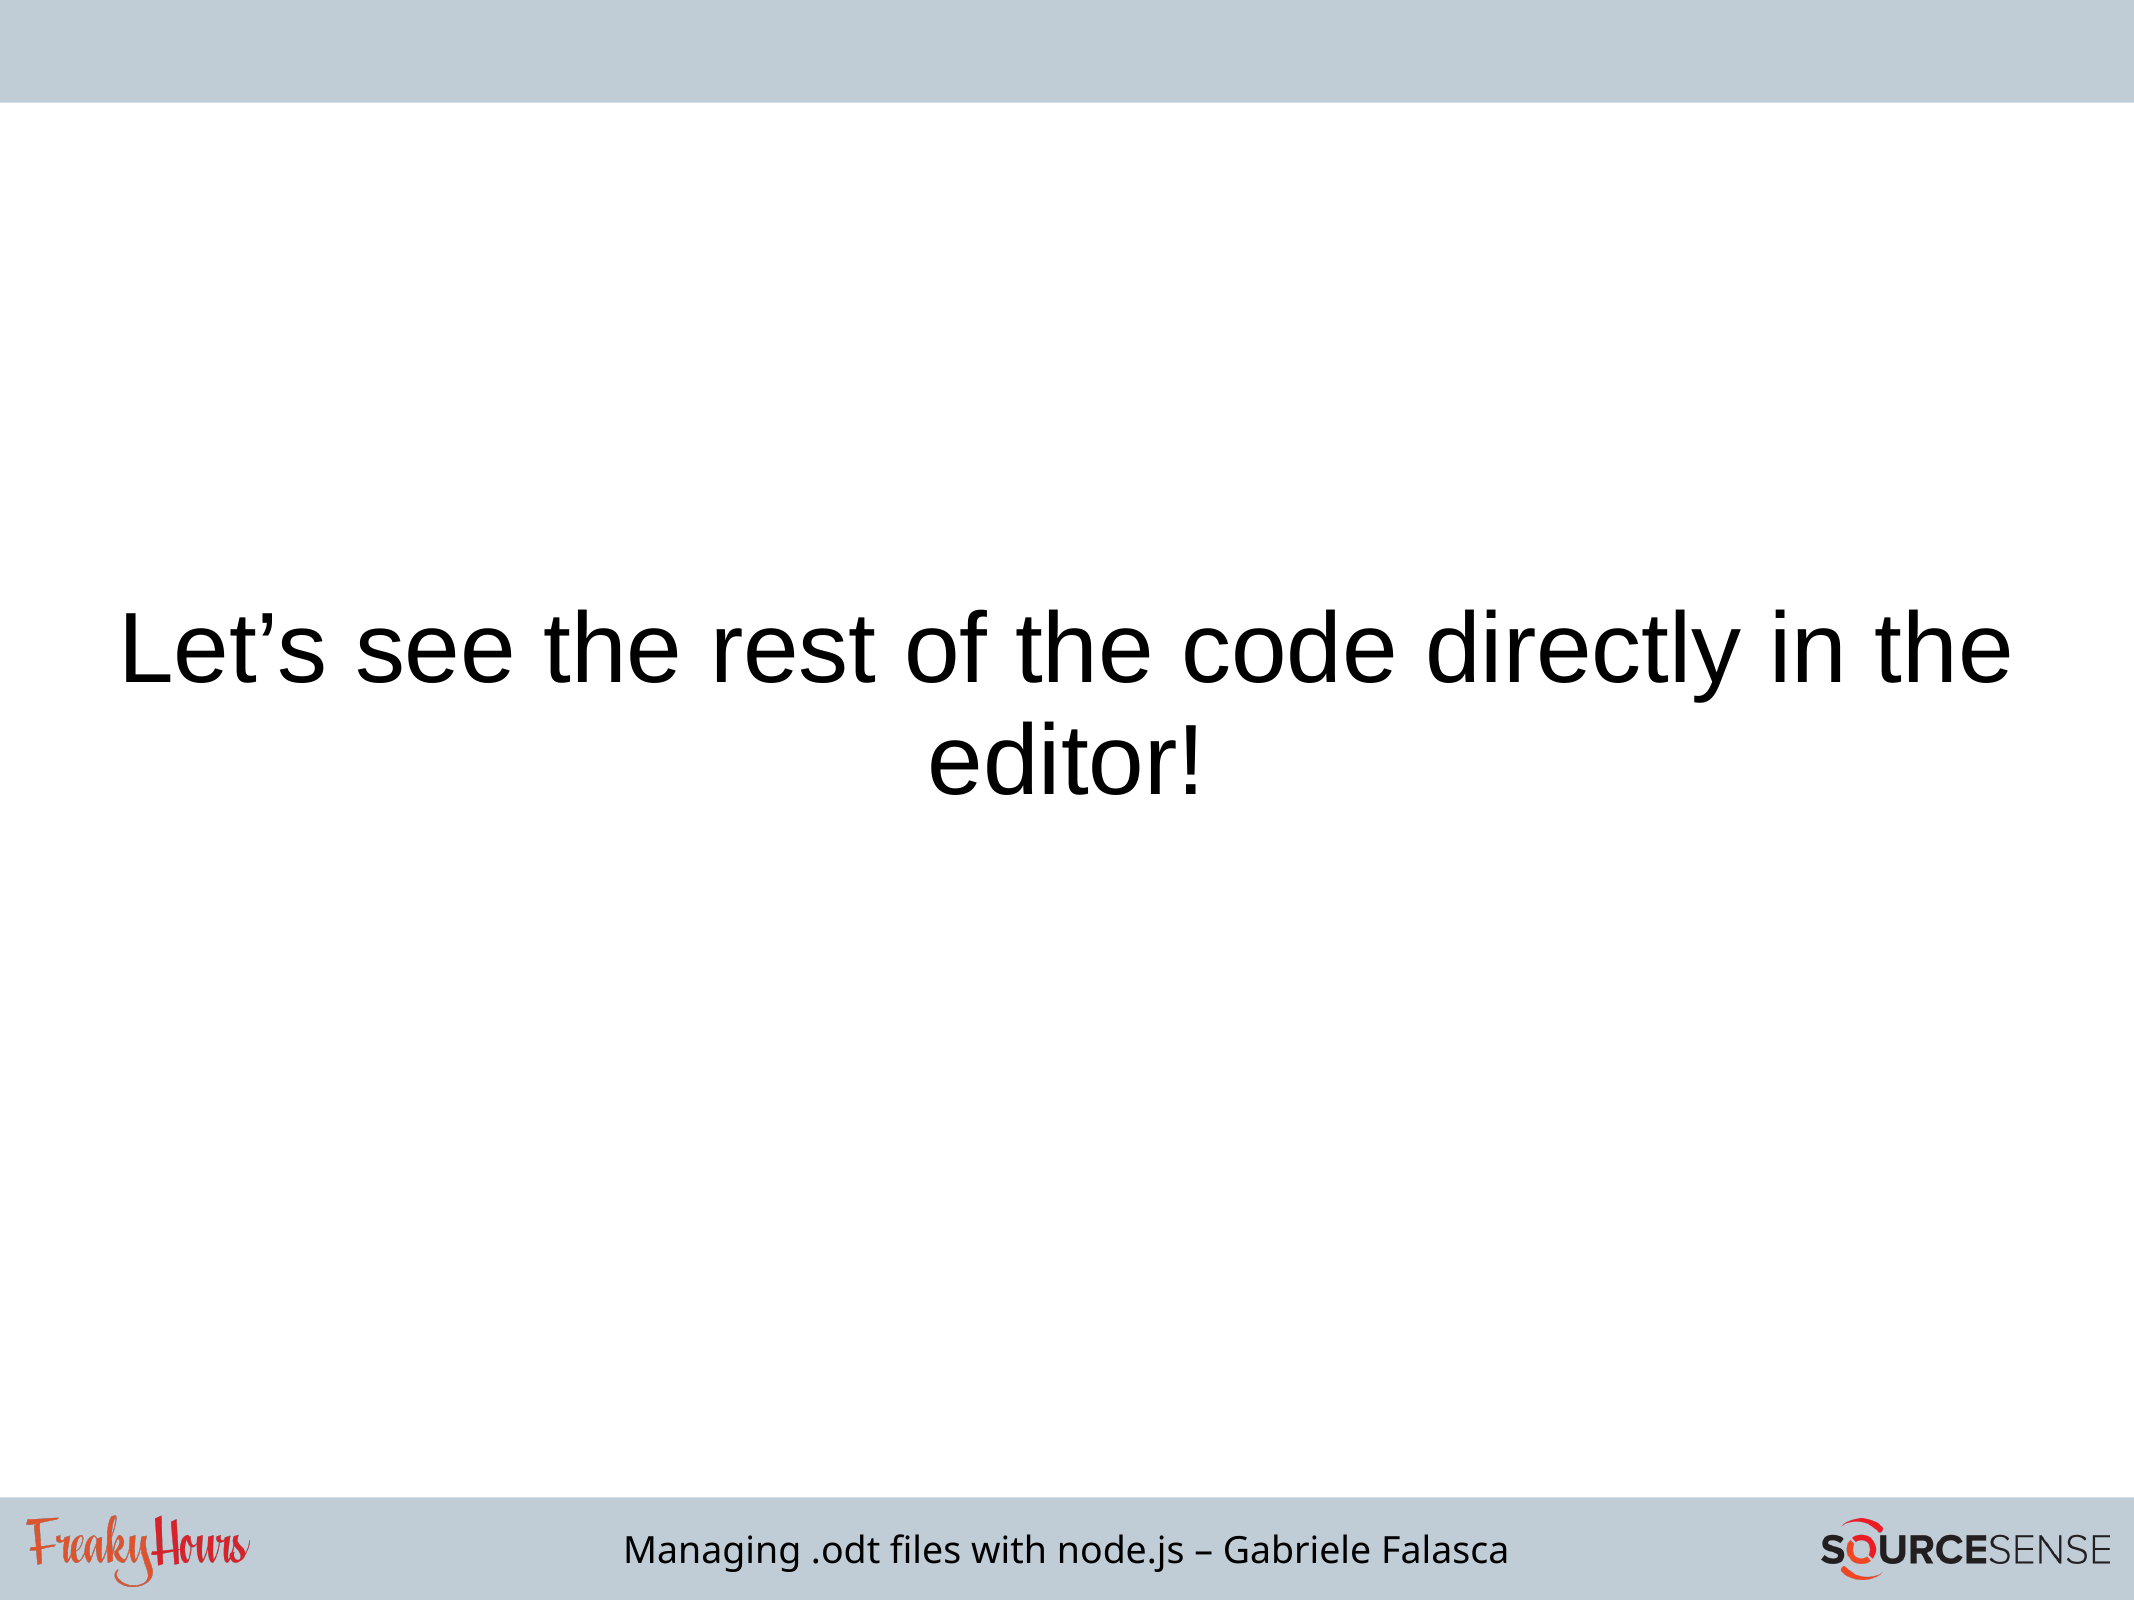

Let’s see the rest of the code directly in the editor!
# Managing .odt files with node.js – Gabriele Falasca